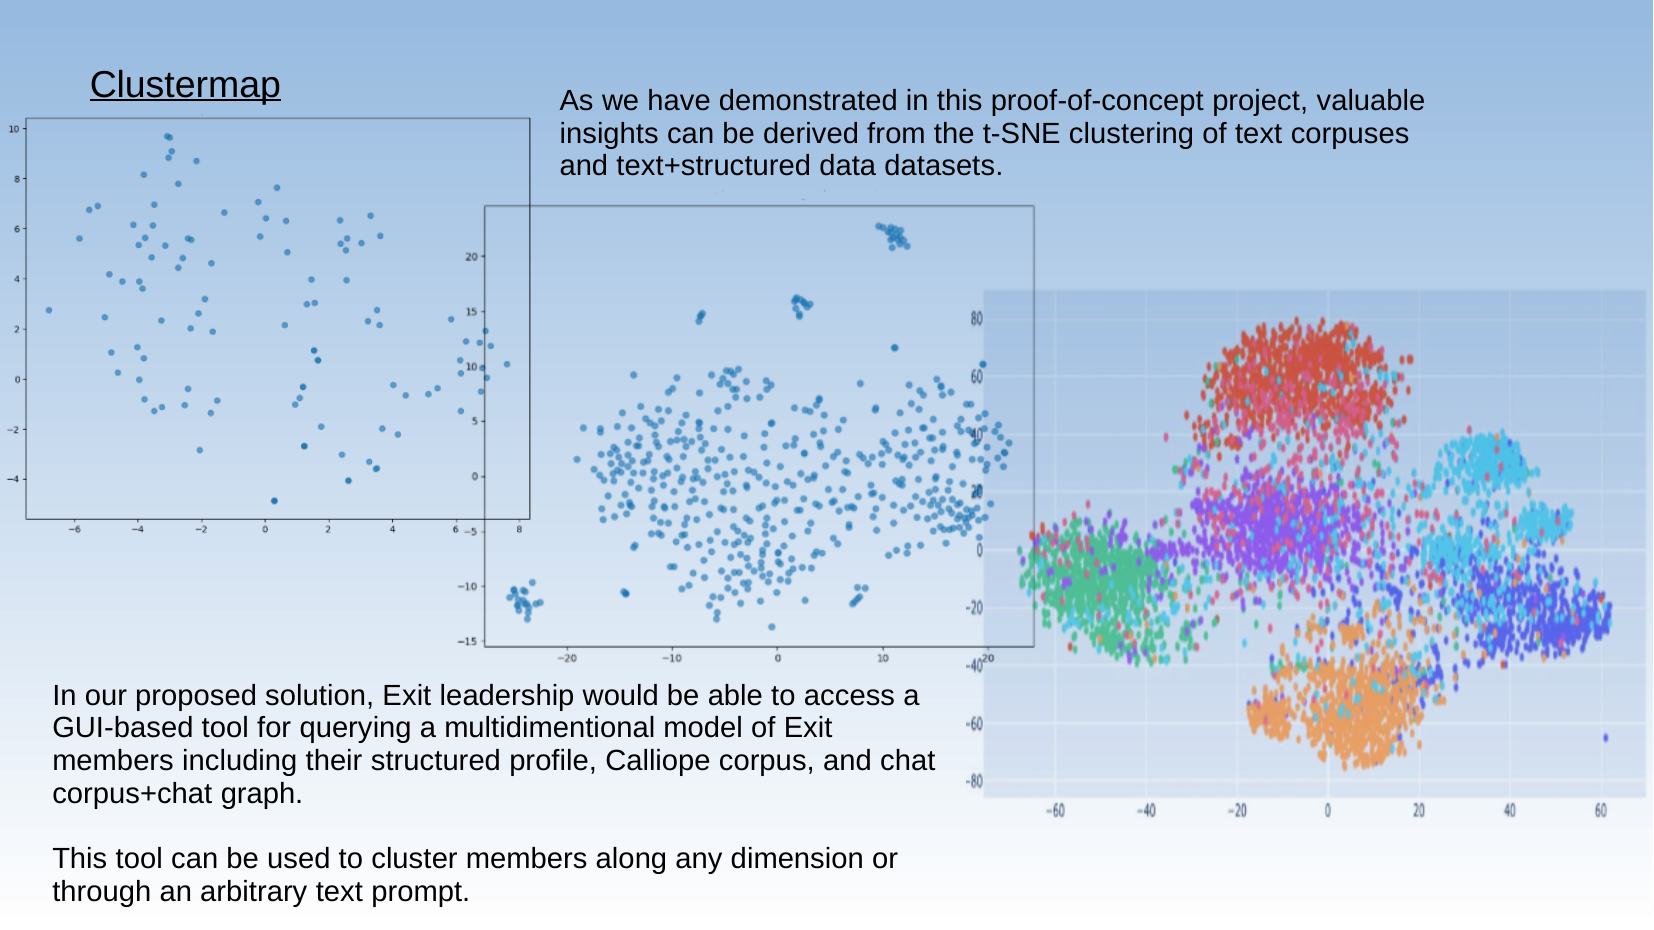

Clustermap
As we have demonstrated in this proof-of-concept project, valuable insights can be derived from the t-SNE clustering of text corpuses and text+structured data datasets.
In our proposed solution, Exit leadership would be able to access a GUI-based tool for querying a multidimentional model of Exit members including their structured profile, Calliope corpus, and chat corpus+chat graph.
This tool can be used to cluster members along any dimension or through an arbitrary text prompt.